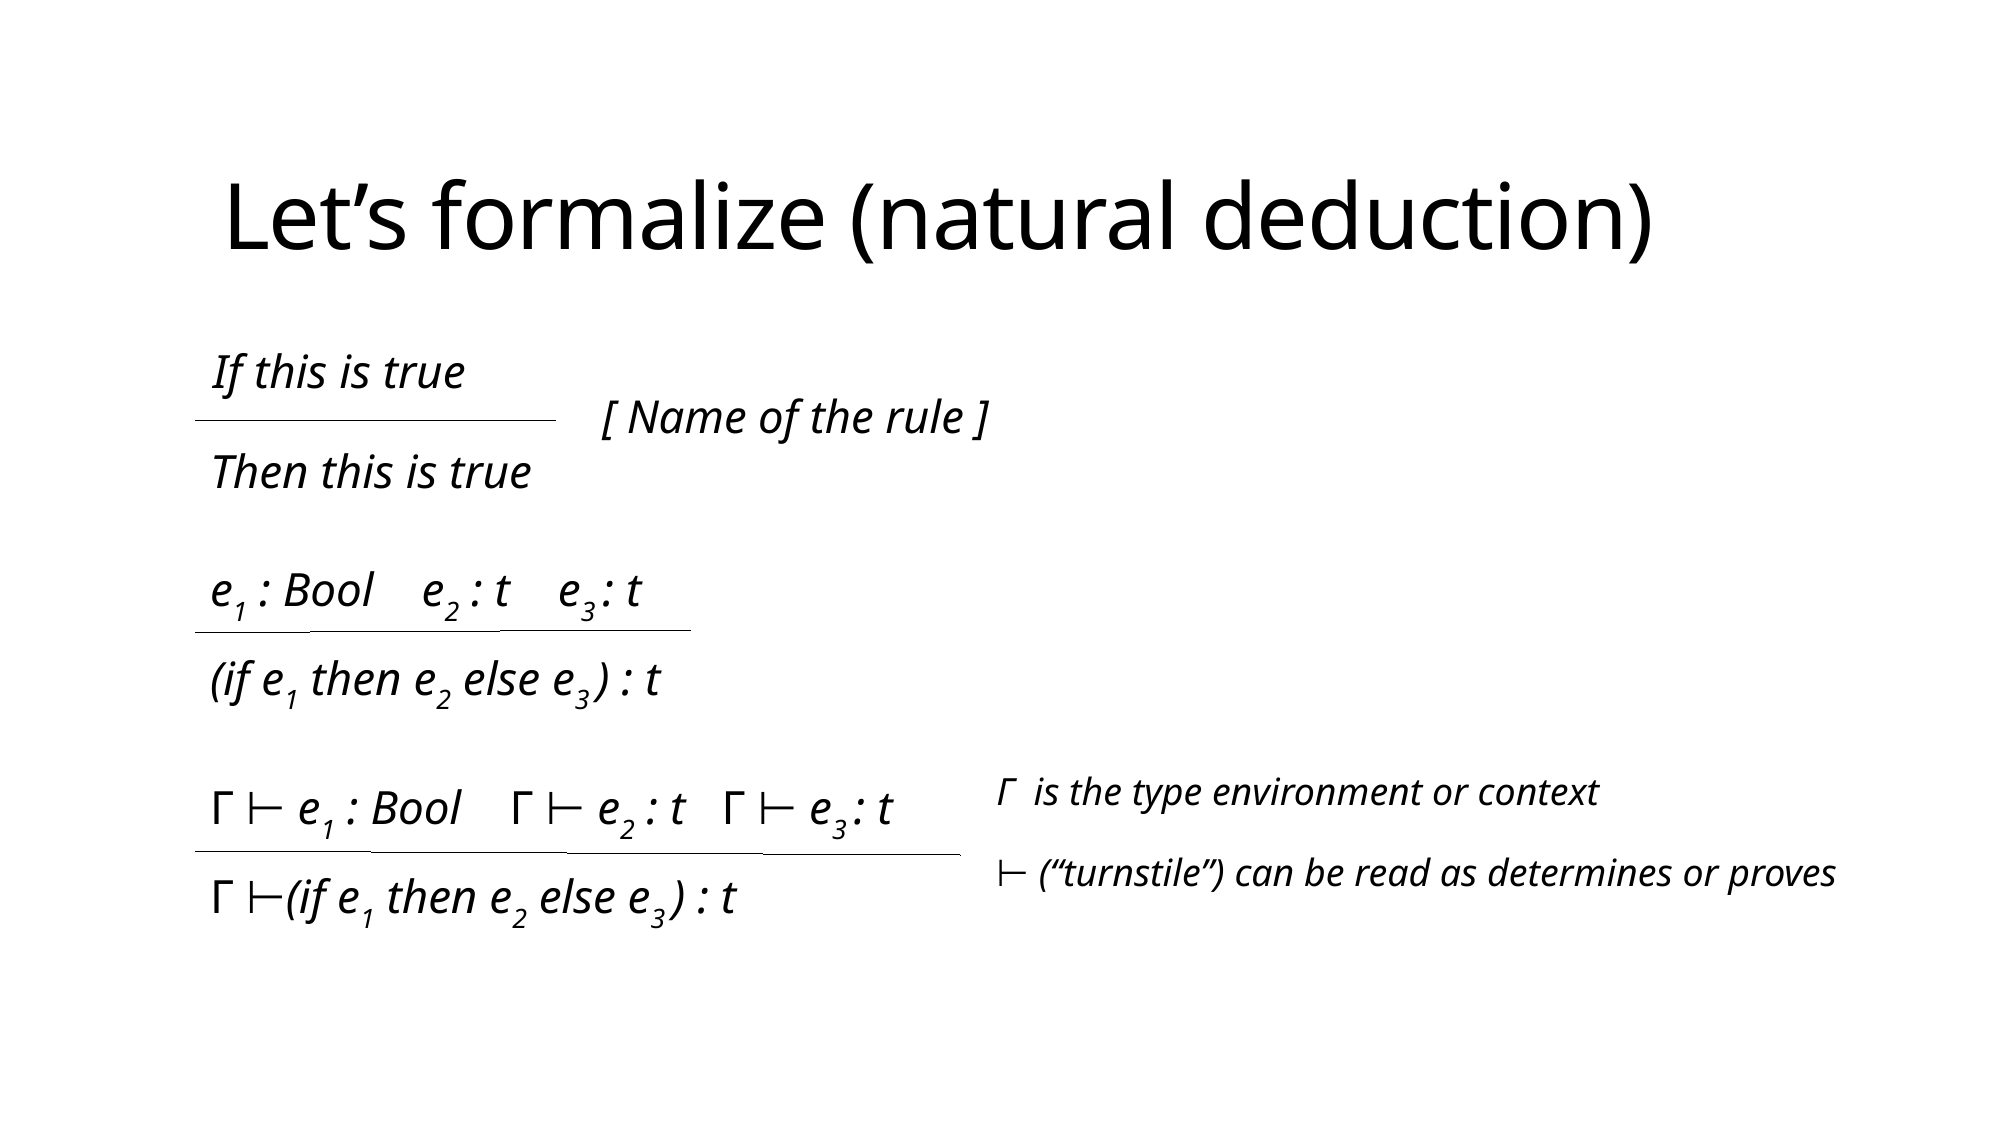

# Let’s formalize (natural deduction)
If this is true
[ Name of the rule ]
Then this is true
e1 : Bool e2 : t e3 : t
(if e1 then e2 else e3 ) : t
 Γ is the type environment or context
 ⊢ (“turnstile”) can be read as determines or proves
Γ ⊢ e1 : Bool Γ ⊢ e2 : t Γ ⊢ e3 : t
Γ ⊢(if e1 then e2 else e3 ) : t